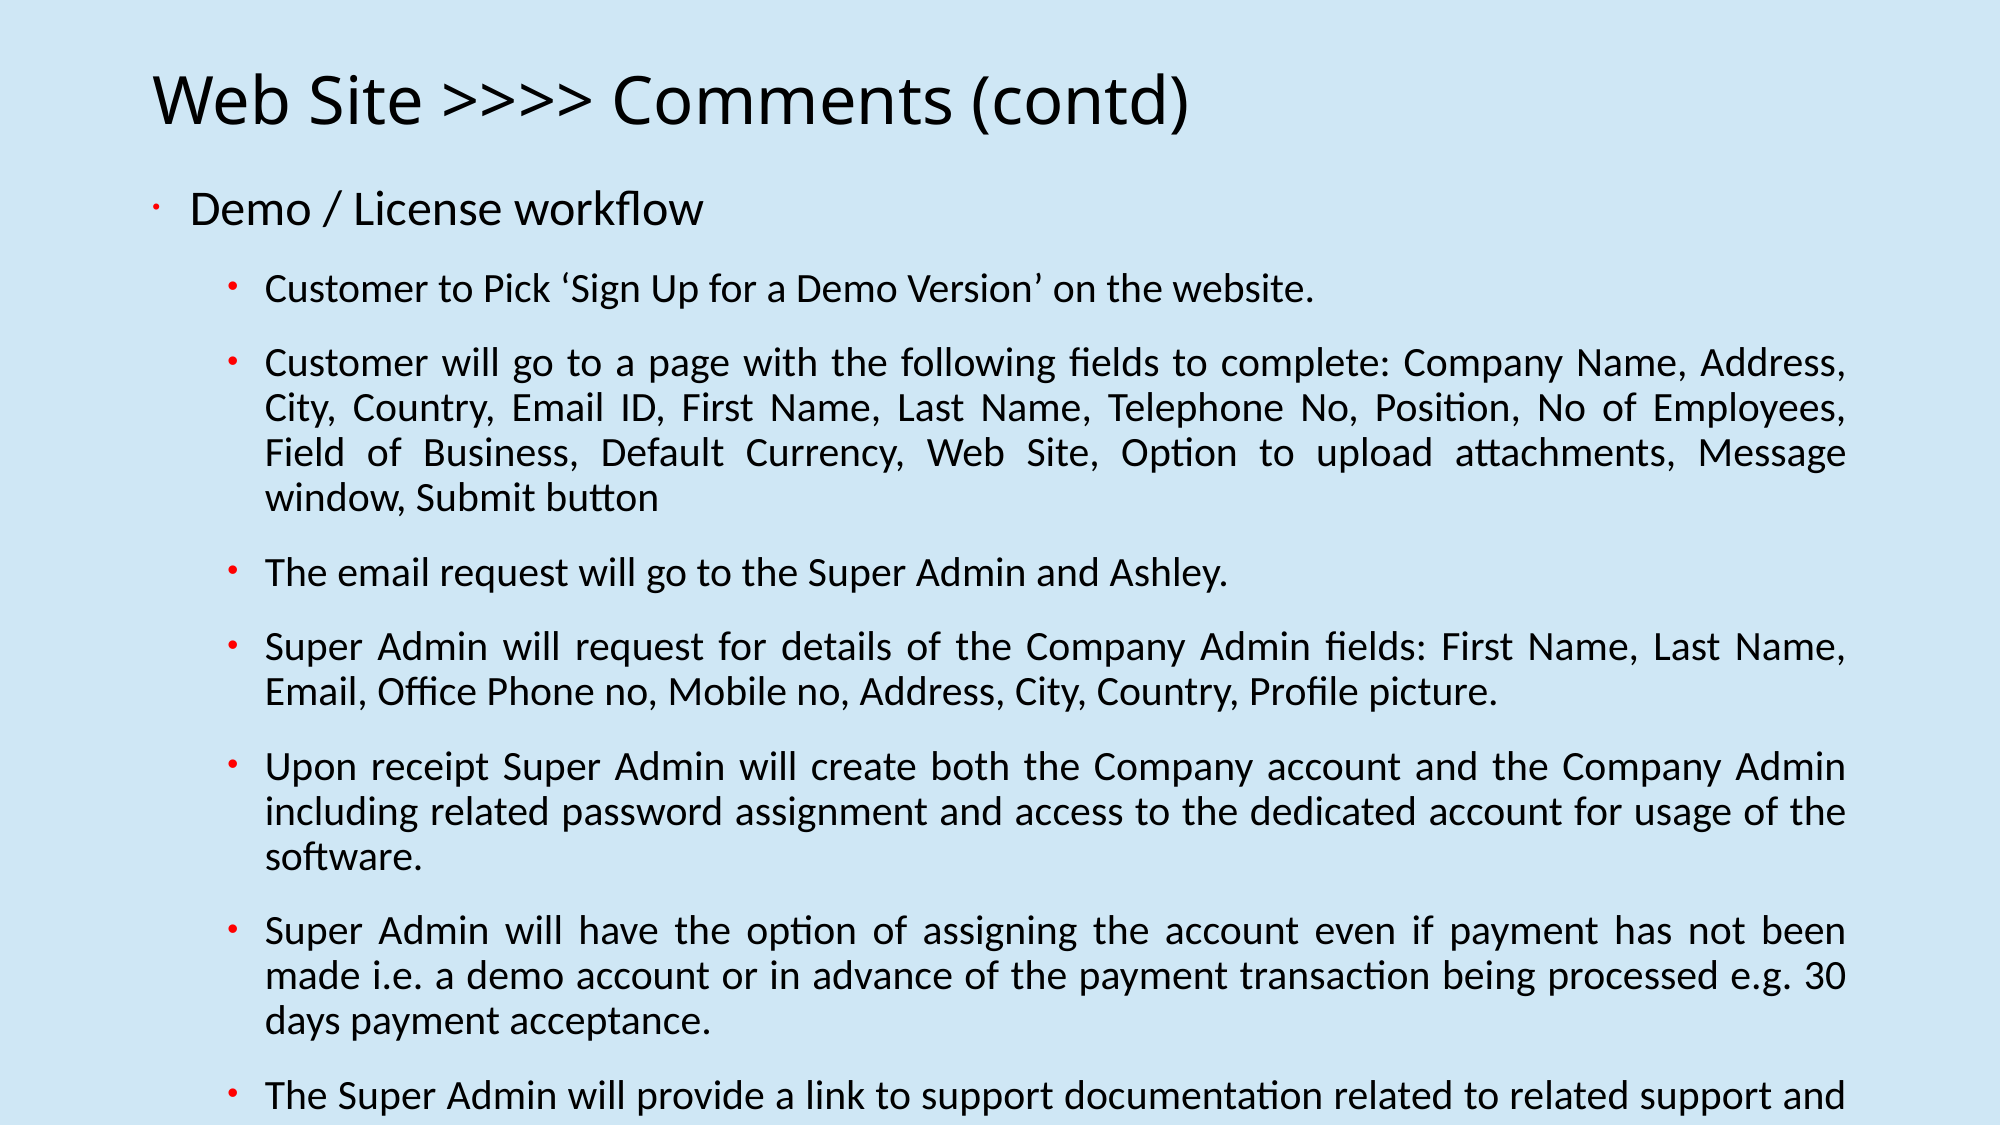

# Web Site >>>> Comments (contd)
Demo / License workflow
Customer to Pick ‘Sign Up for a Demo Version’ on the website.
Customer will go to a page with the following fields to complete: Company Name, Address, City, Country, Email ID, First Name, Last Name, Telephone No, Position, No of Employees, Field of Business, Default Currency, Web Site, Option to upload attachments, Message window, Submit button
The email request will go to the Super Admin and Ashley.
Super Admin will request for details of the Company Admin fields: First Name, Last Name, Email, Office Phone no, Mobile no, Address, City, Country, Profile picture.
Upon receipt Super Admin will create both the Company account and the Company Admin including related password assignment and access to the dedicated account for usage of the software.
Super Admin will have the option of assigning the account even if payment has not been made i.e. a demo account or in advance of the payment transaction being processed e.g. 30 days payment acceptance.
The Super Admin will provide a link to support documentation related to related support and raising of tickets.
Super Admin will generate a license plan based upon the category selected by the customer (can be Demo License Category in addition to other categories available).
If can be invoiced Super Admin will generate an invoice: Necessary workflow needs to be checked after going live. The invoice format can be improved.
Generate an invoice link for any company (Once their formal discussion done by any company through outer channels). Add a link under manage company where super admin will be able to click "Generate Invoice". On click of the same a popup will come where super admin choose their license category and plan. Submitting this will generate an invoice (payment) link and same will be sent to company email address and cc to super admin email address. Once the company admin will make payment using same link their license will be auto activated. Till the time account will be in disable mode. However, super admin can explicitly enable the account Necessary workflow for enabling a new license / renewing a license and related payment details, etc
Payment Gateway Integration (PayPal) Create an invoice and user would be able to make license payment online via paypal or be able to enter credit card authorization process or choose bank transfer.
Online payment would accept PayPal or any Credit card/debit card payment.
It would require a payment gateway integration into application.
Payment by bank transfer (Assuming only transaction details needs to be manually added by super admin)
Whenever a customer pays for a license, payment receipts format needs to be available.